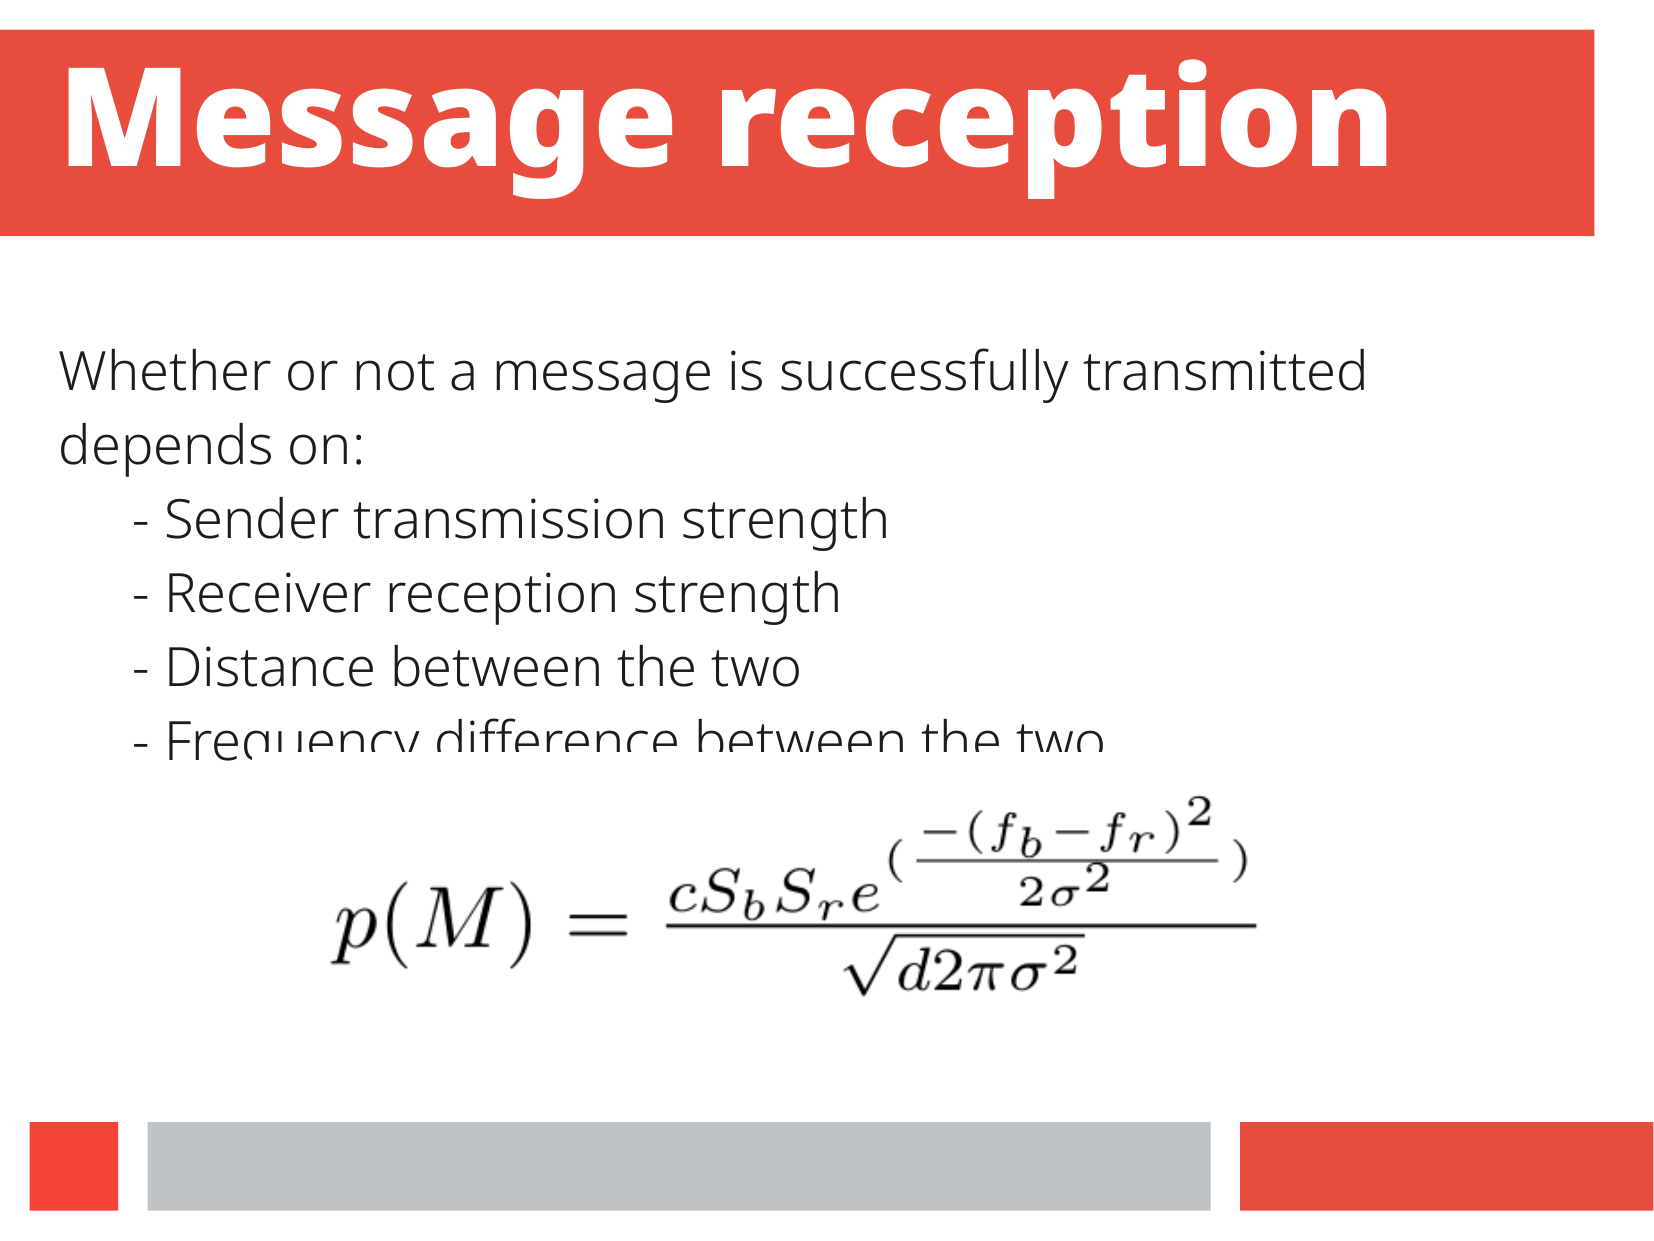

# Message reception
Whether or not a message is successfully transmitted depends on:
	- Sender transmission strength
	- Receiver reception strength
	- Distance between the two
	- Frequency difference between the two